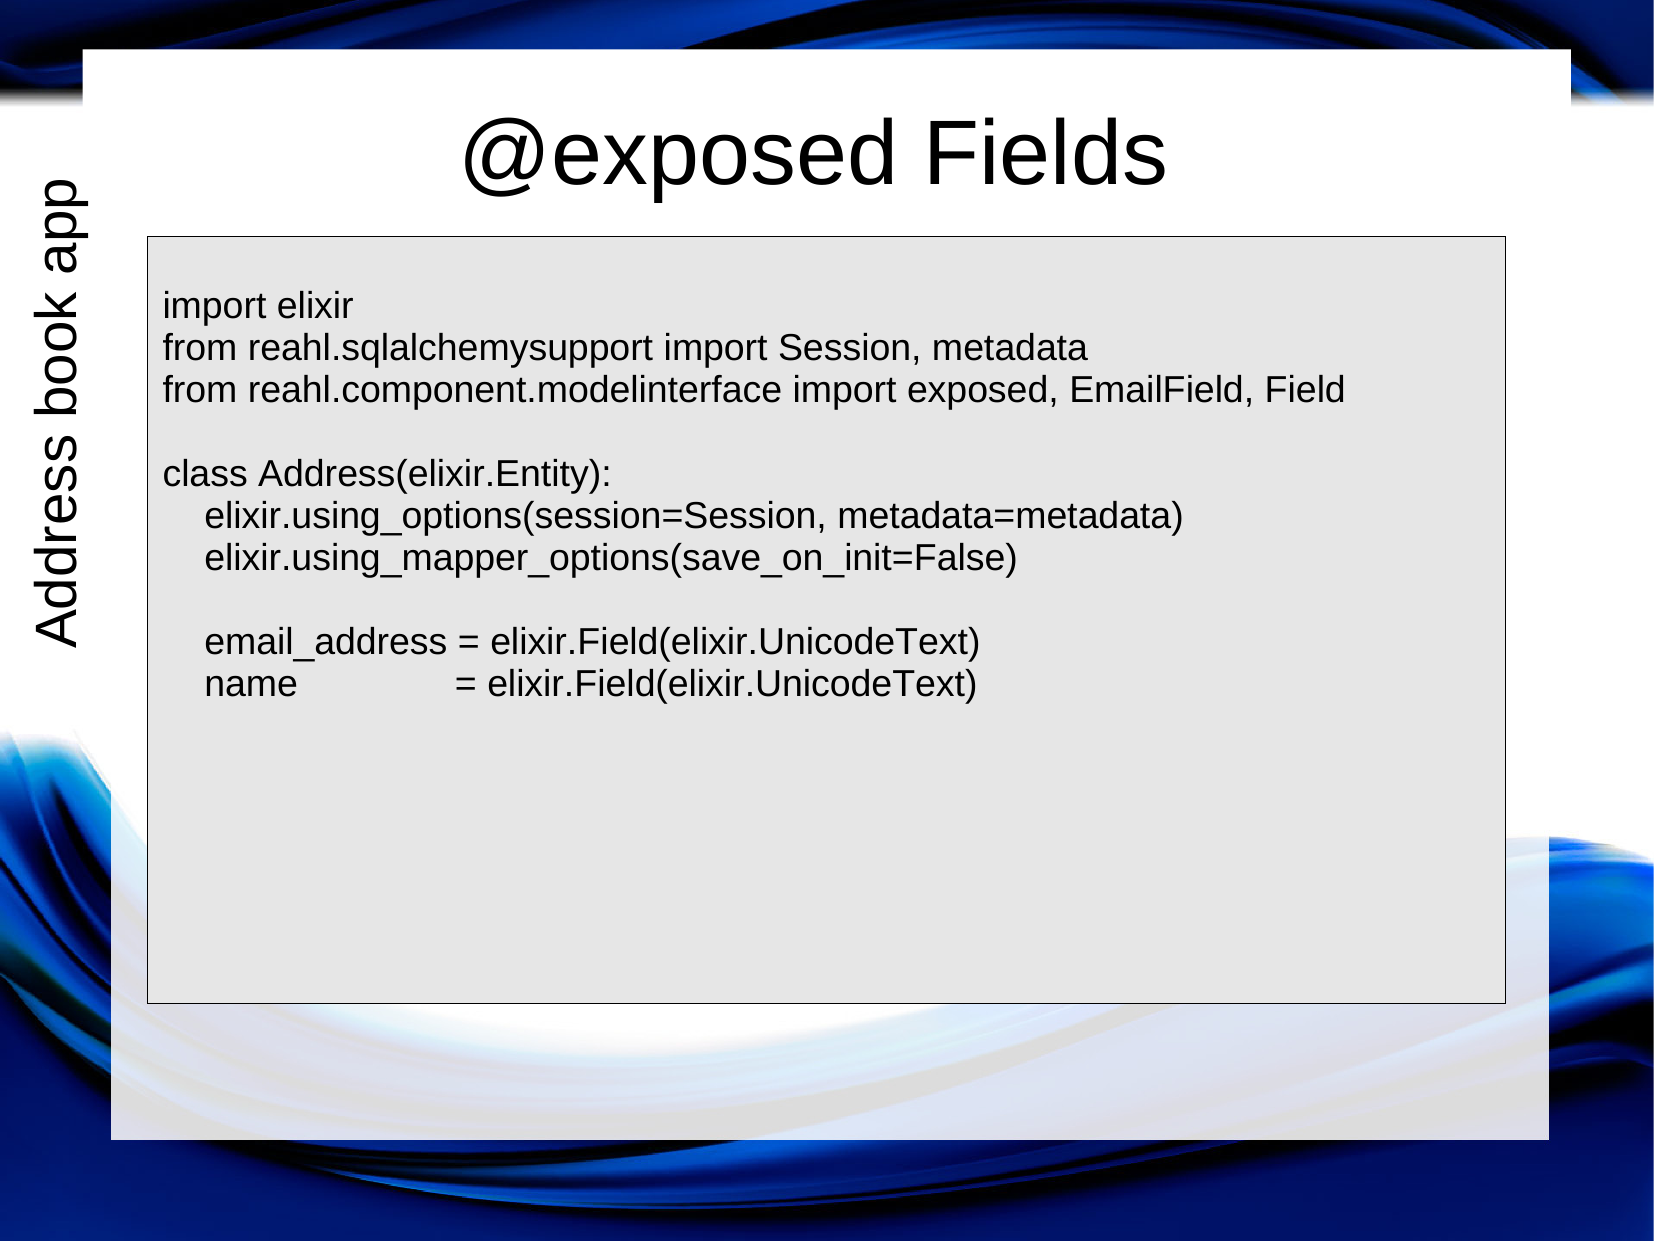

# @exposed Fields
import elixir
from reahl.sqlalchemysupport import Session, metadata
from reahl.component.modelinterface import exposed, EmailField, Field
class Address(elixir.Entity):
 elixir.using_options(session=Session, metadata=metadata)
 elixir.using_mapper_options(save_on_init=False)
 email_address = elixir.Field(elixir.UnicodeText)
 name = elixir.Field(elixir.UnicodeText)
 @exposed
 def fields(self, fields):
 fields.name = Field(label=u'Name', required=True)
 fields.email_address = EmailField(label=u'Email', required=True)
Address book app